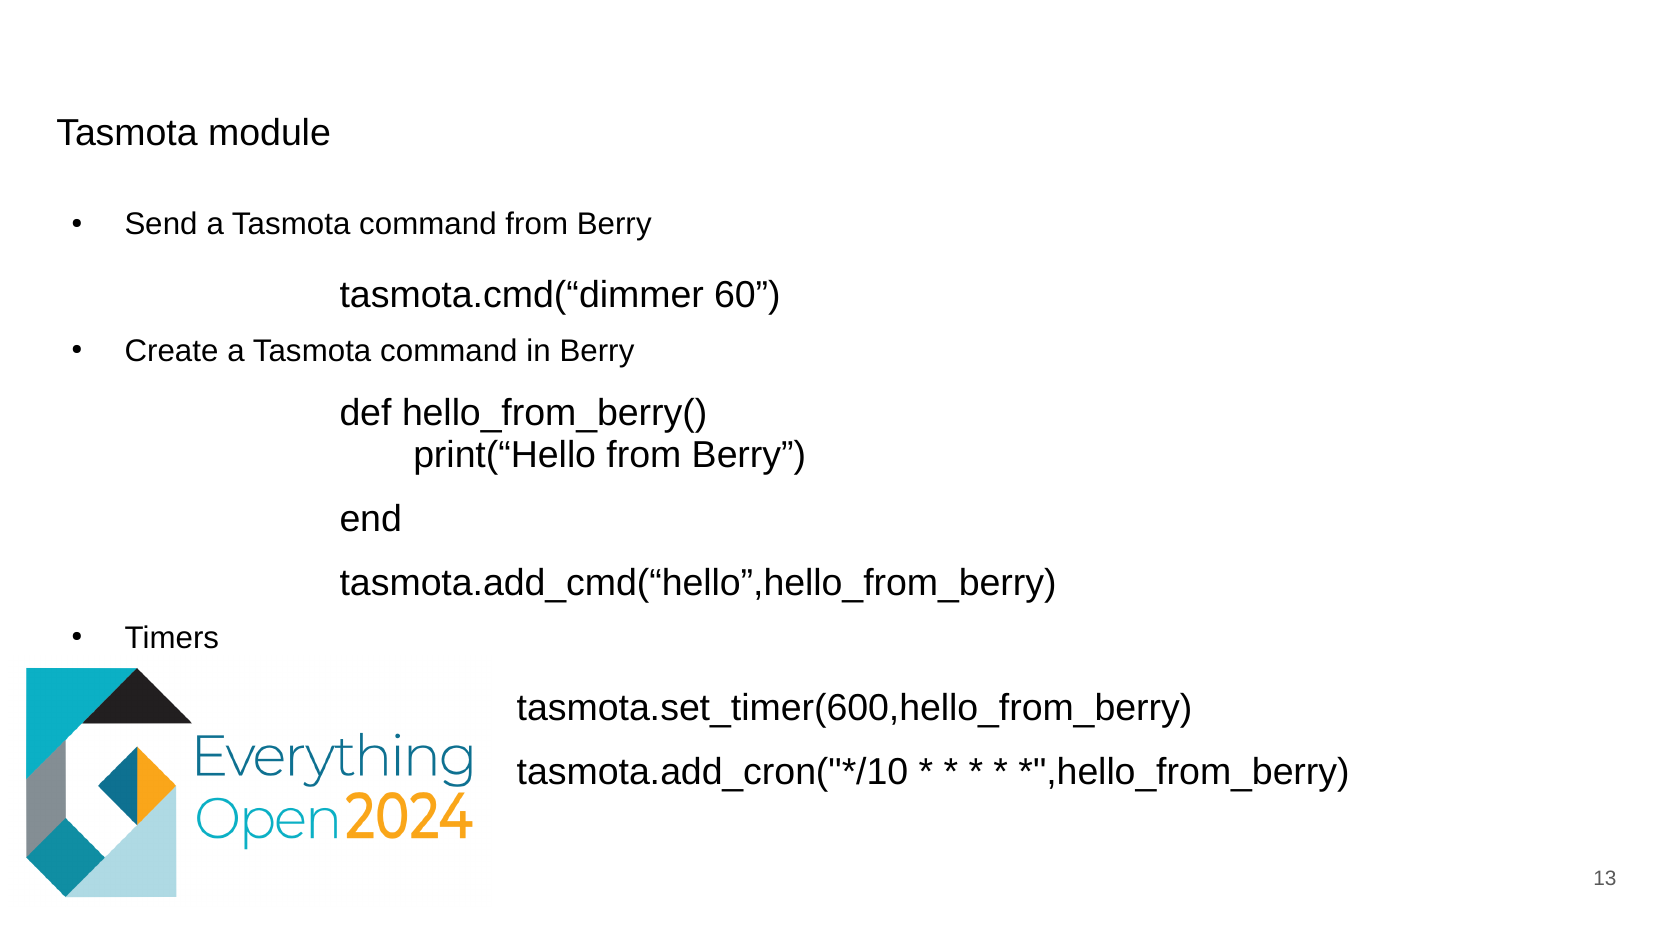

# Tasmota module
Send a Tasmota command from Berry
Create a Tasmota command in Berry
Timers
tasmota.cmd(“dimmer 60”)
def hello_from_berry()
	print(“Hello from Berry”)
end
tasmota.add_cmd(“hello”,hello_from_berry)
tasmota.set_timer(600,hello_from_berry)
tasmota.add_cron("*/10 * * * * *",hello_from_berry)
13